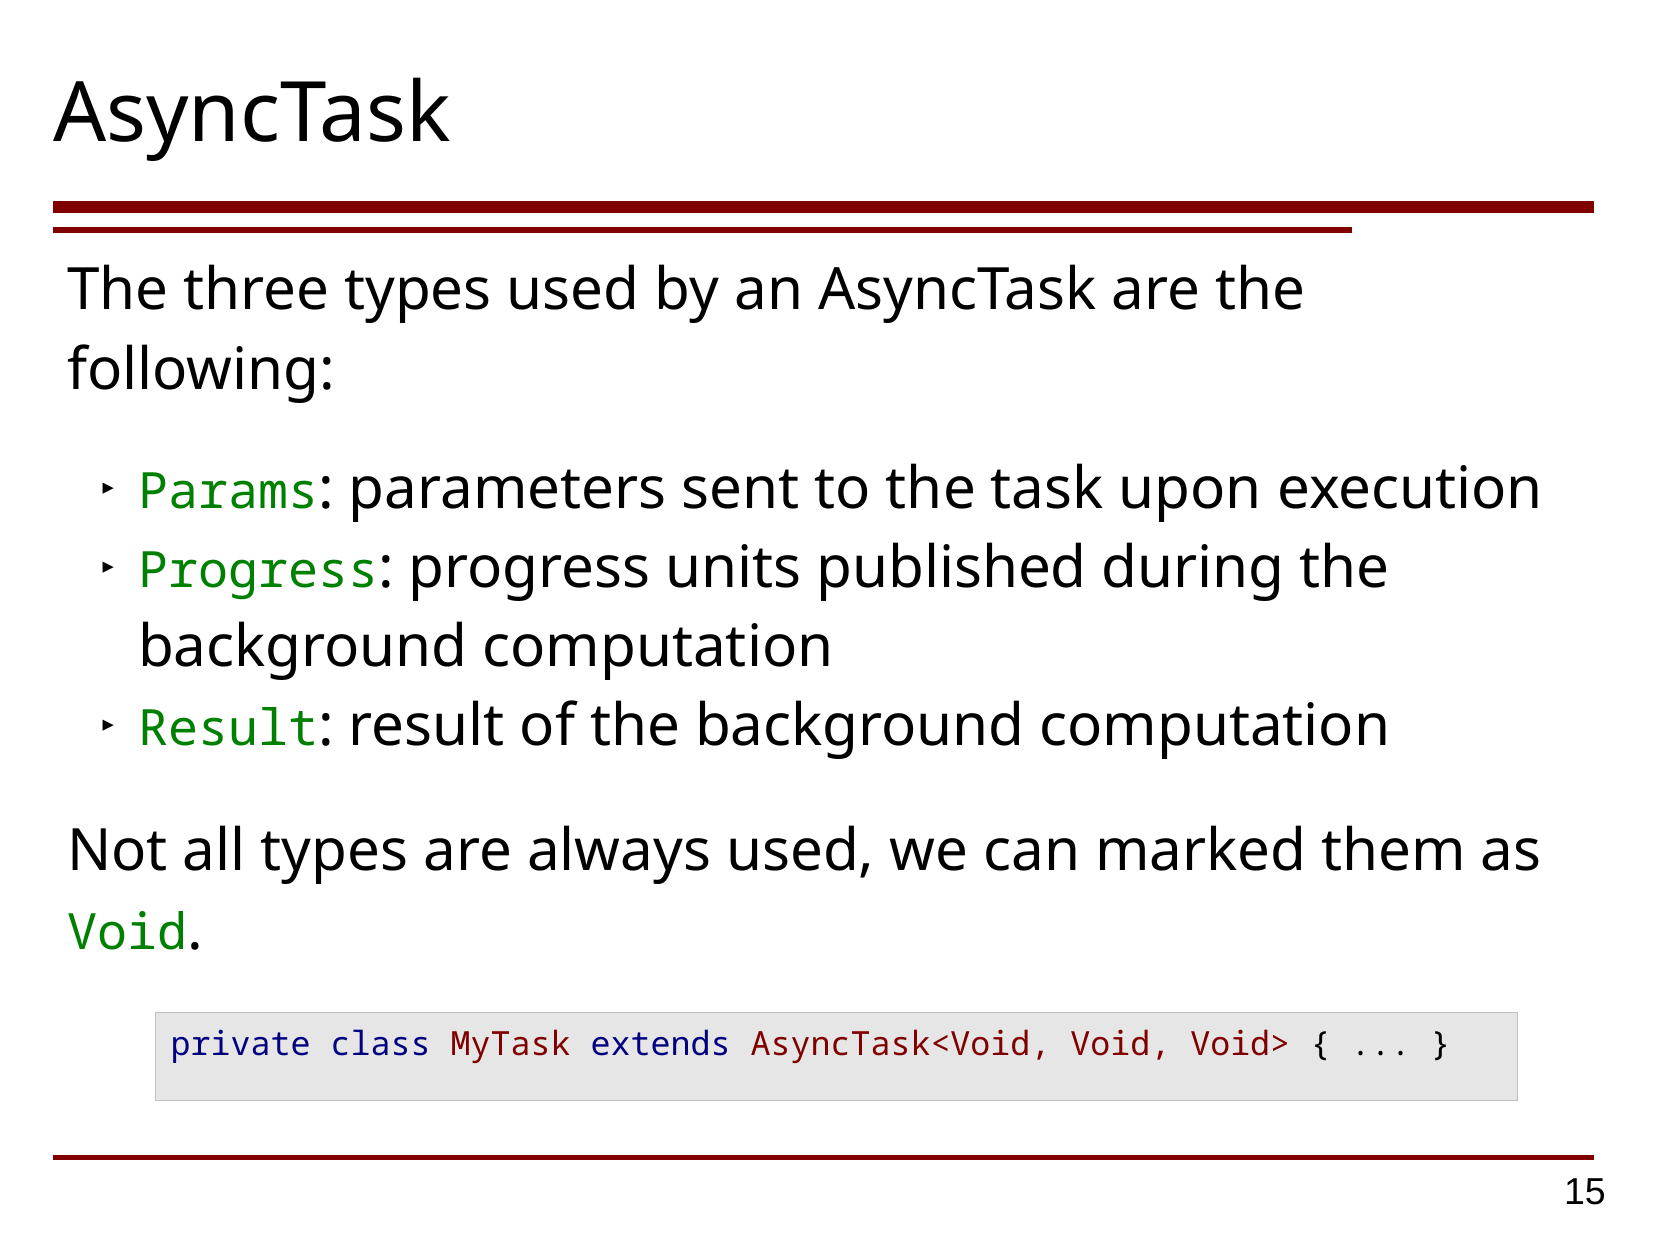

# AsyncTask
The three types used by an AsyncTask are the
following:
Params: parameters sent to the task upon execution
Progress: progress units published during the
background computation
Result: result of the background computation
Not all types are always used, we can marked them as
Void.
private class MyTask extends AsyncTask<Void, Void, Void> { ... }